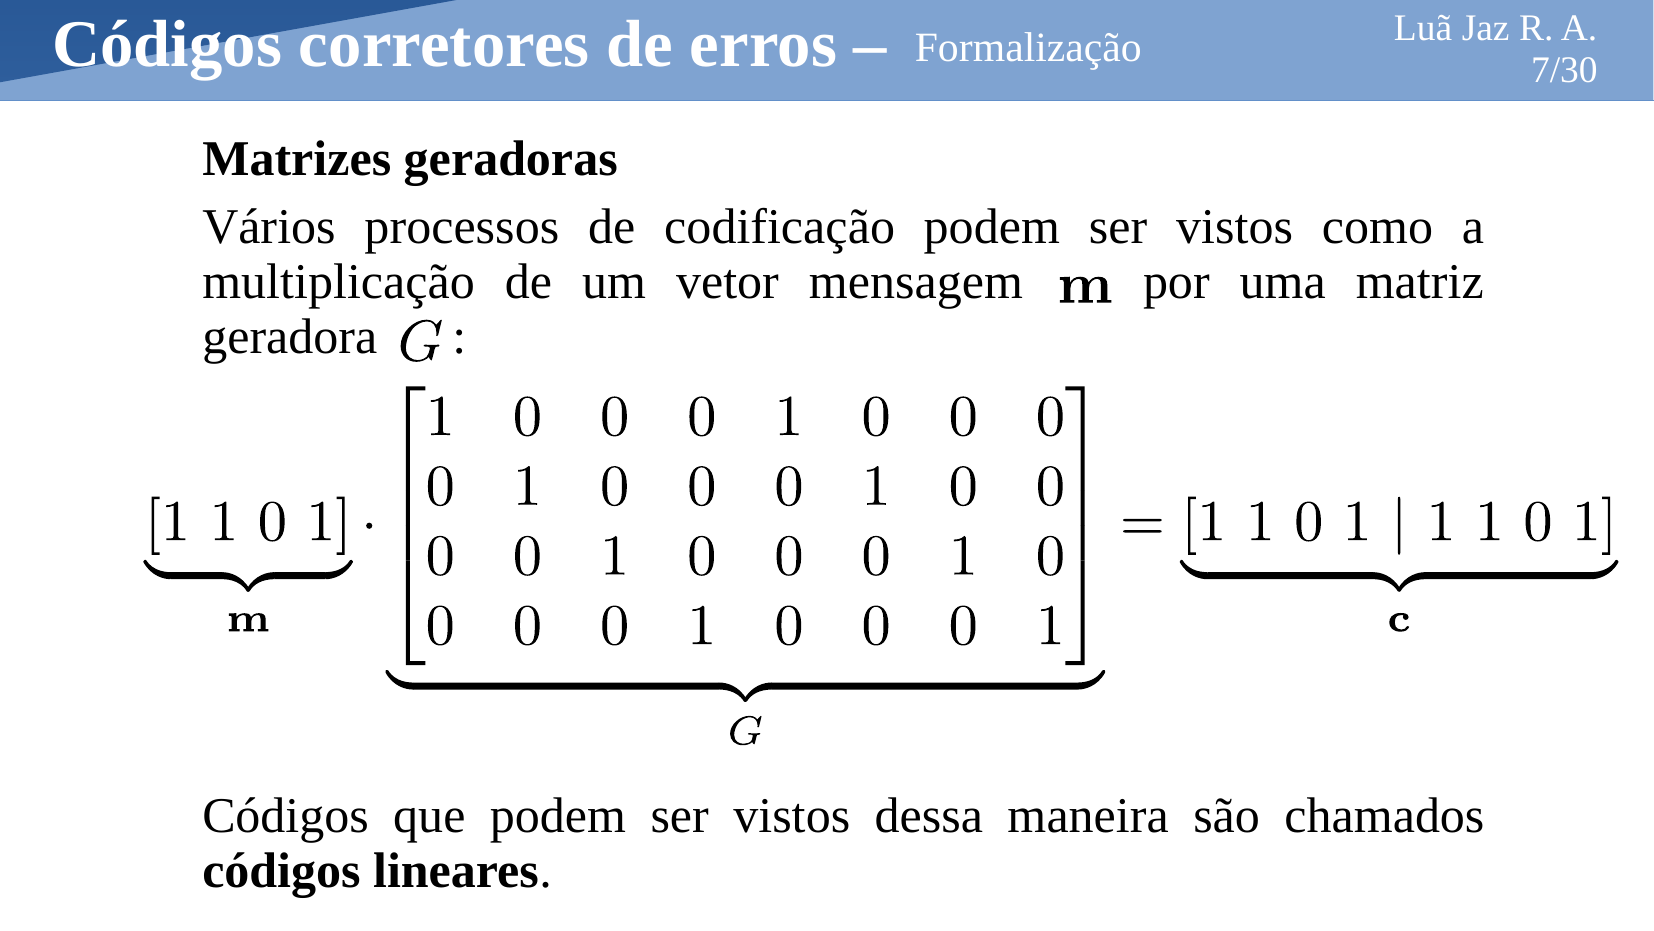

Códigos corretores de erros –
Luã Jaz R. A.
7/30
Formalização
Matrizes geradoras
Vários processos de codificação podem ser vistos como a multiplicação de um vetor mensagem por uma matriz geradora :
Códigos que podem ser vistos dessa maneira são chamados códigos lineares.